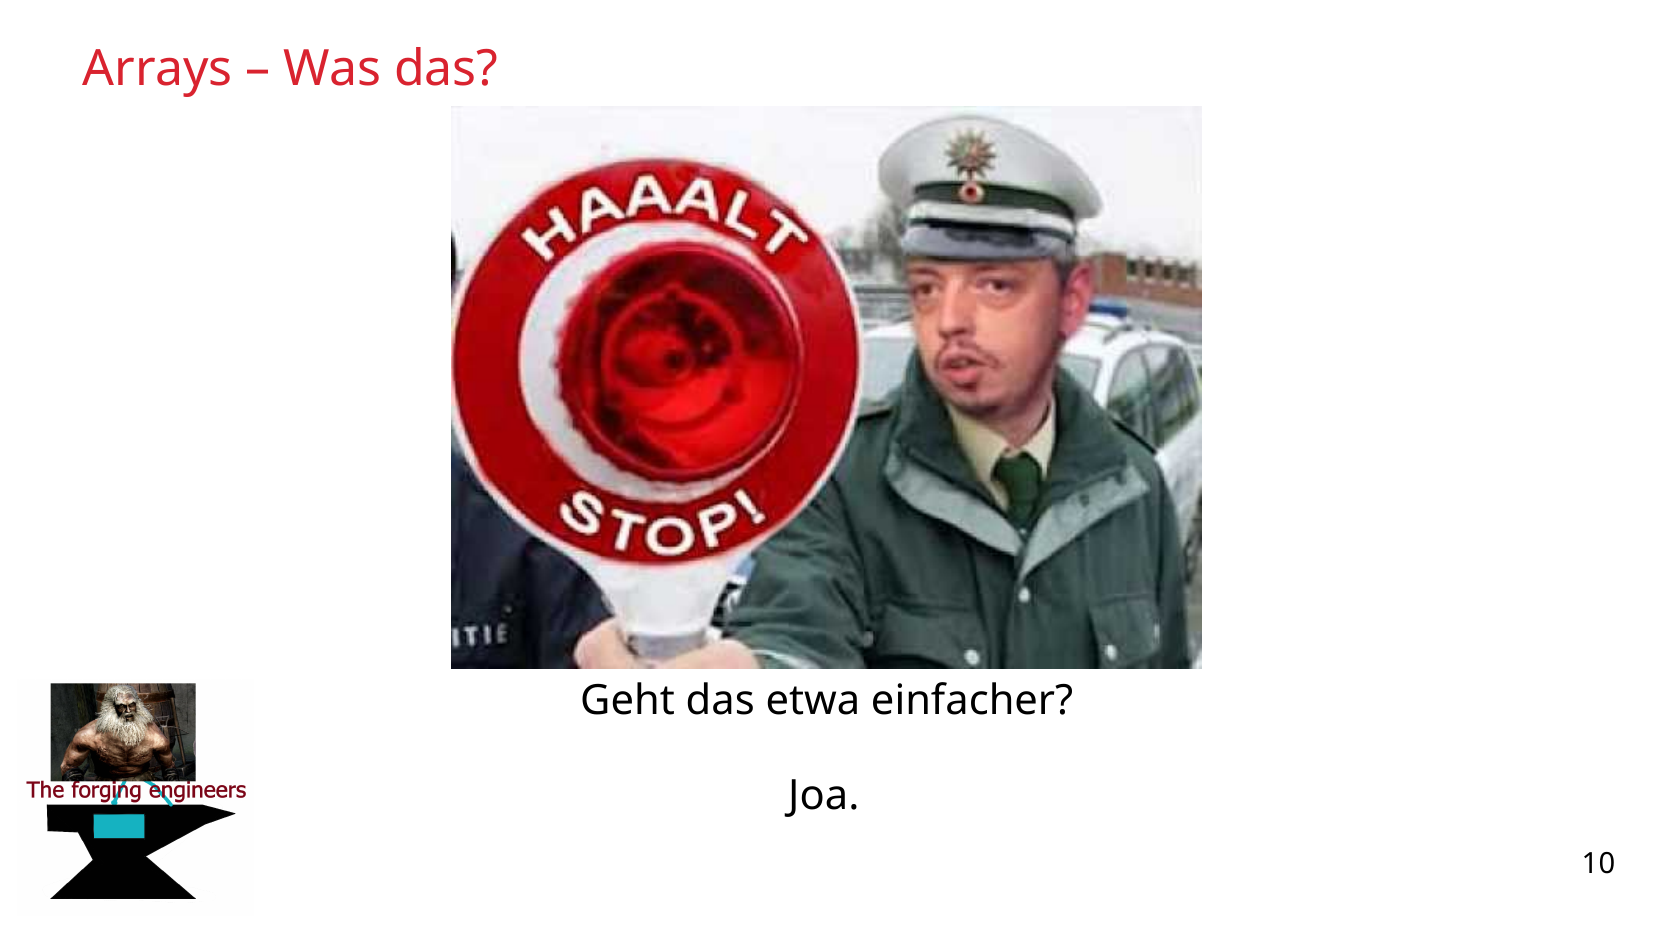

# Arrays – Was das?
Geht das etwa einfacher?
Joa.